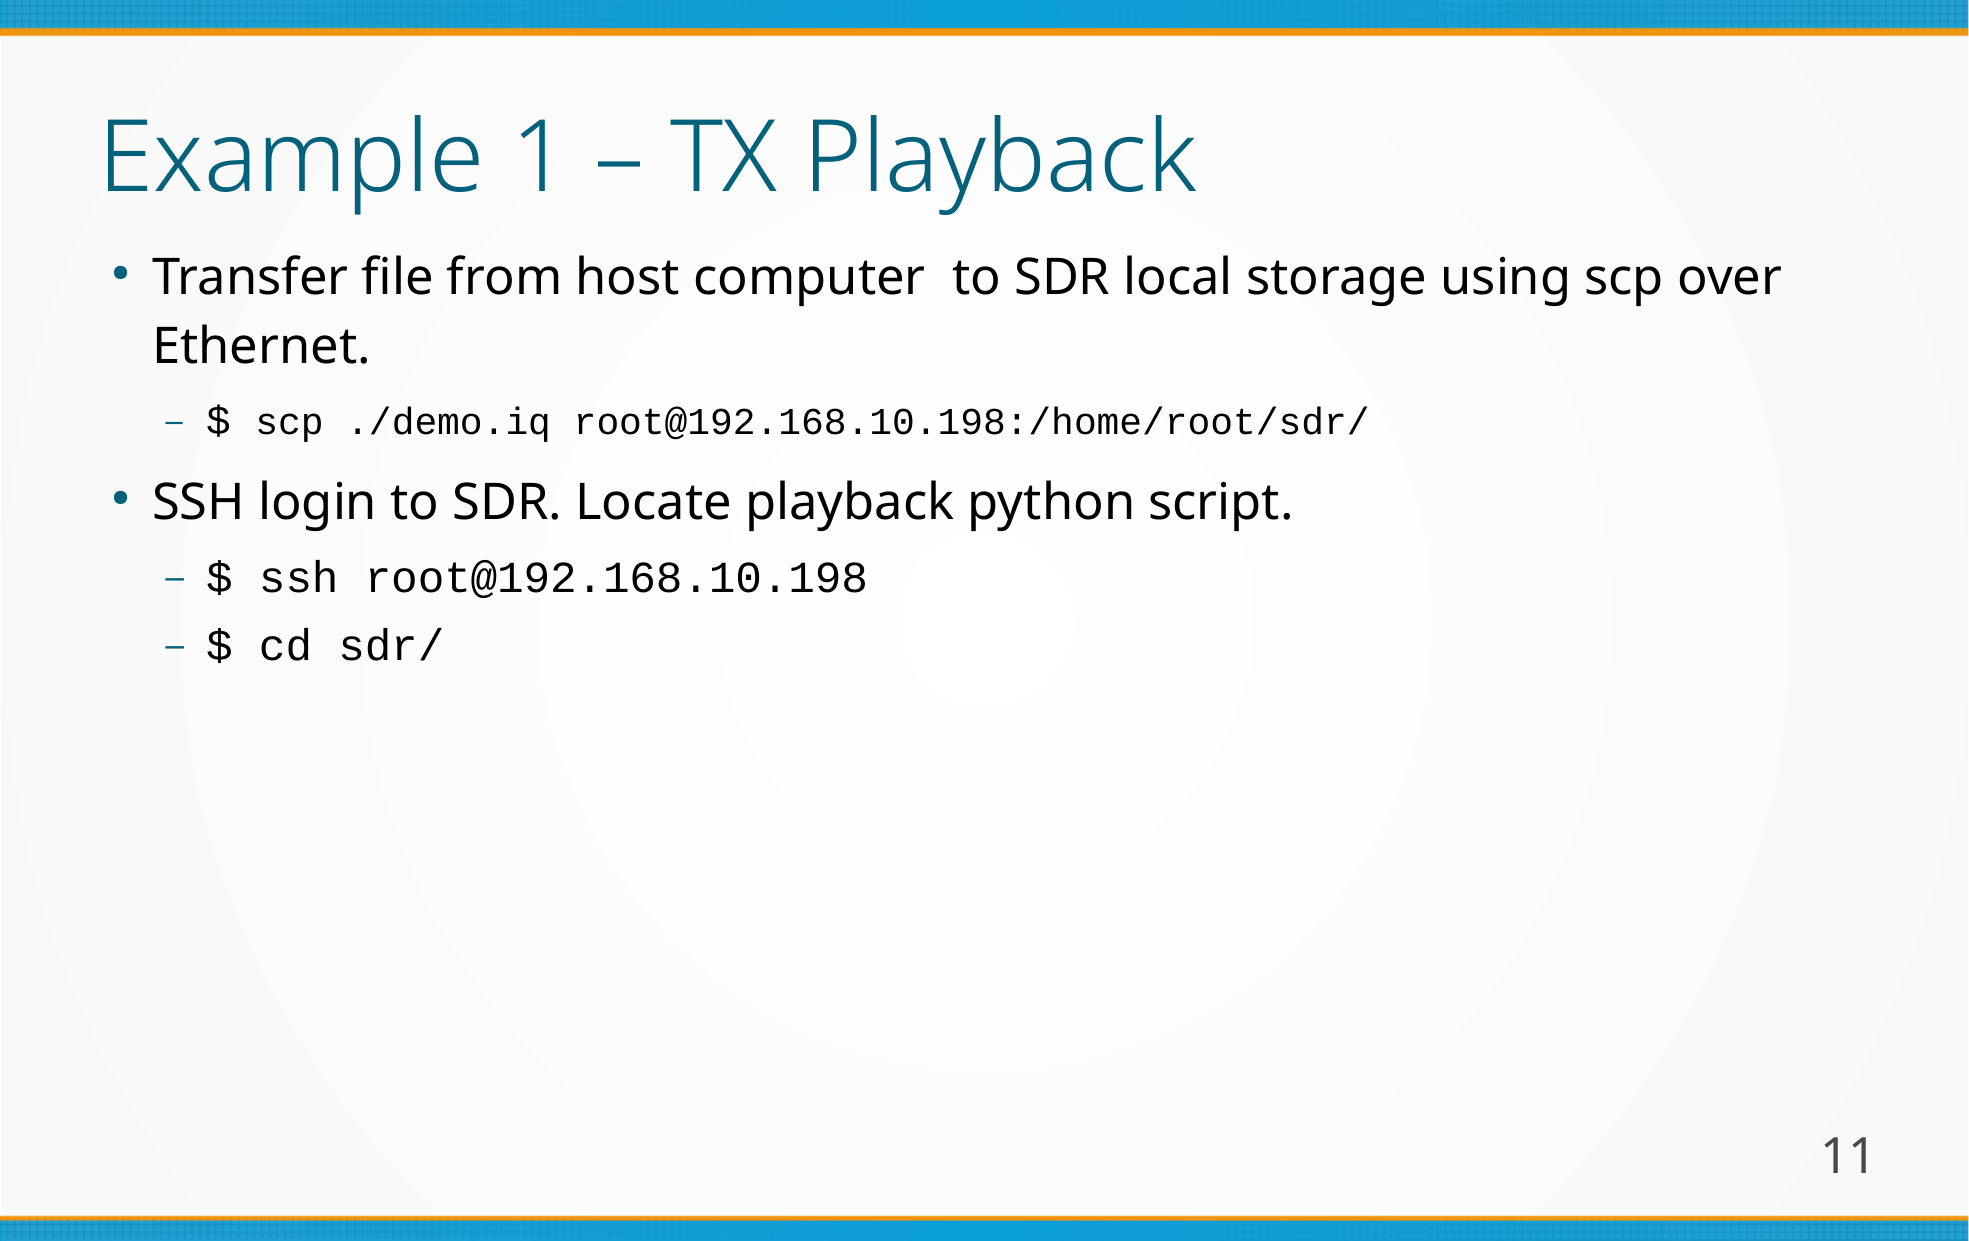

# Example 1 – TX Playback
Transfer file from host computer to SDR local storage using scp over Ethernet.
$ scp ./demo.iq root@192.168.10.198:/home/root/sdr/
SSH login to SDR. Locate playback python script.
$ ssh root@192.168.10.198
$ cd sdr/
11